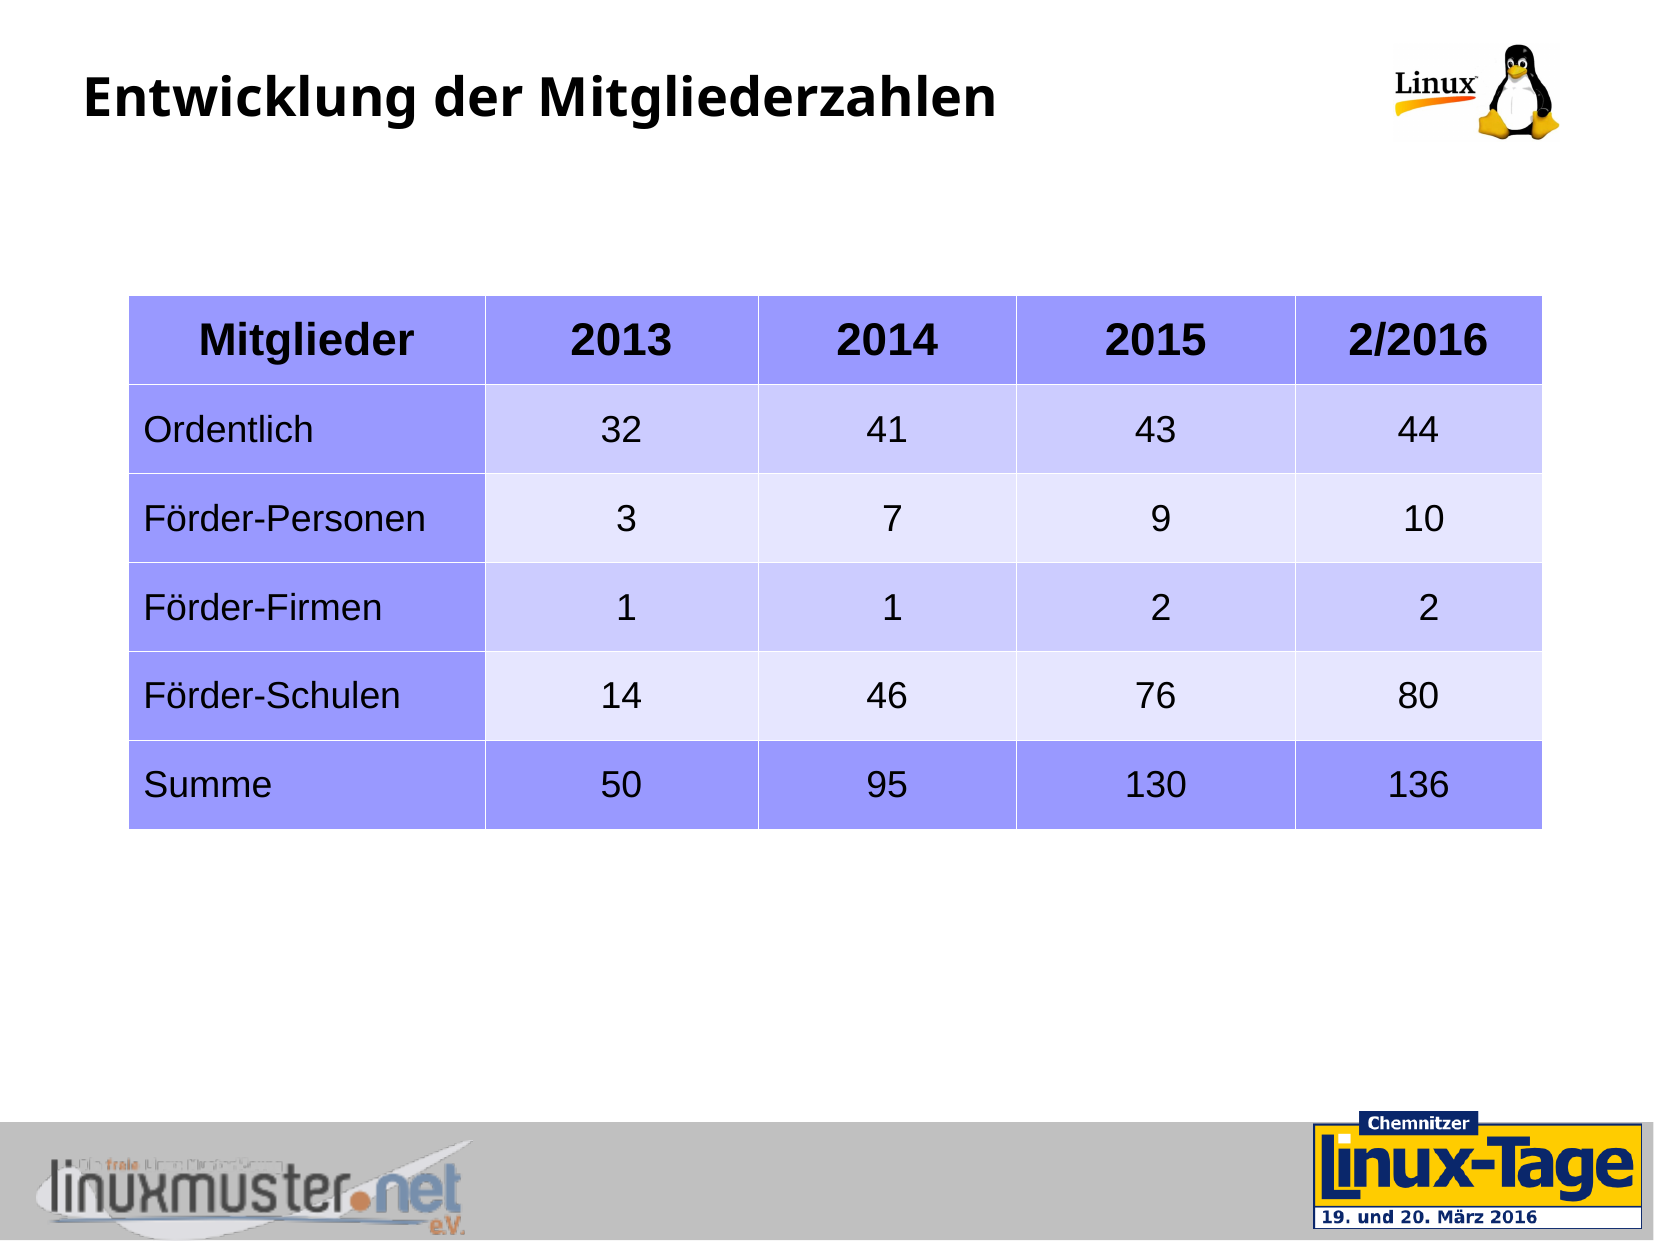

# Entwicklung der Mitgliederzahlen
| Mitglieder | 2013 | 2014 | 2015 | 2/2016 |
| --- | --- | --- | --- | --- |
| Ordentlich | 32 | 41 | 43 | 44 |
| Förder-Personen | 3 | 7 | 9 | 10 |
| Förder-Firmen | 1 | 1 | 2 | 2 |
| Förder-Schulen | 14 | 46 | 76 | 80 |
| Summe | 50 | 95 | 130 | 136 |